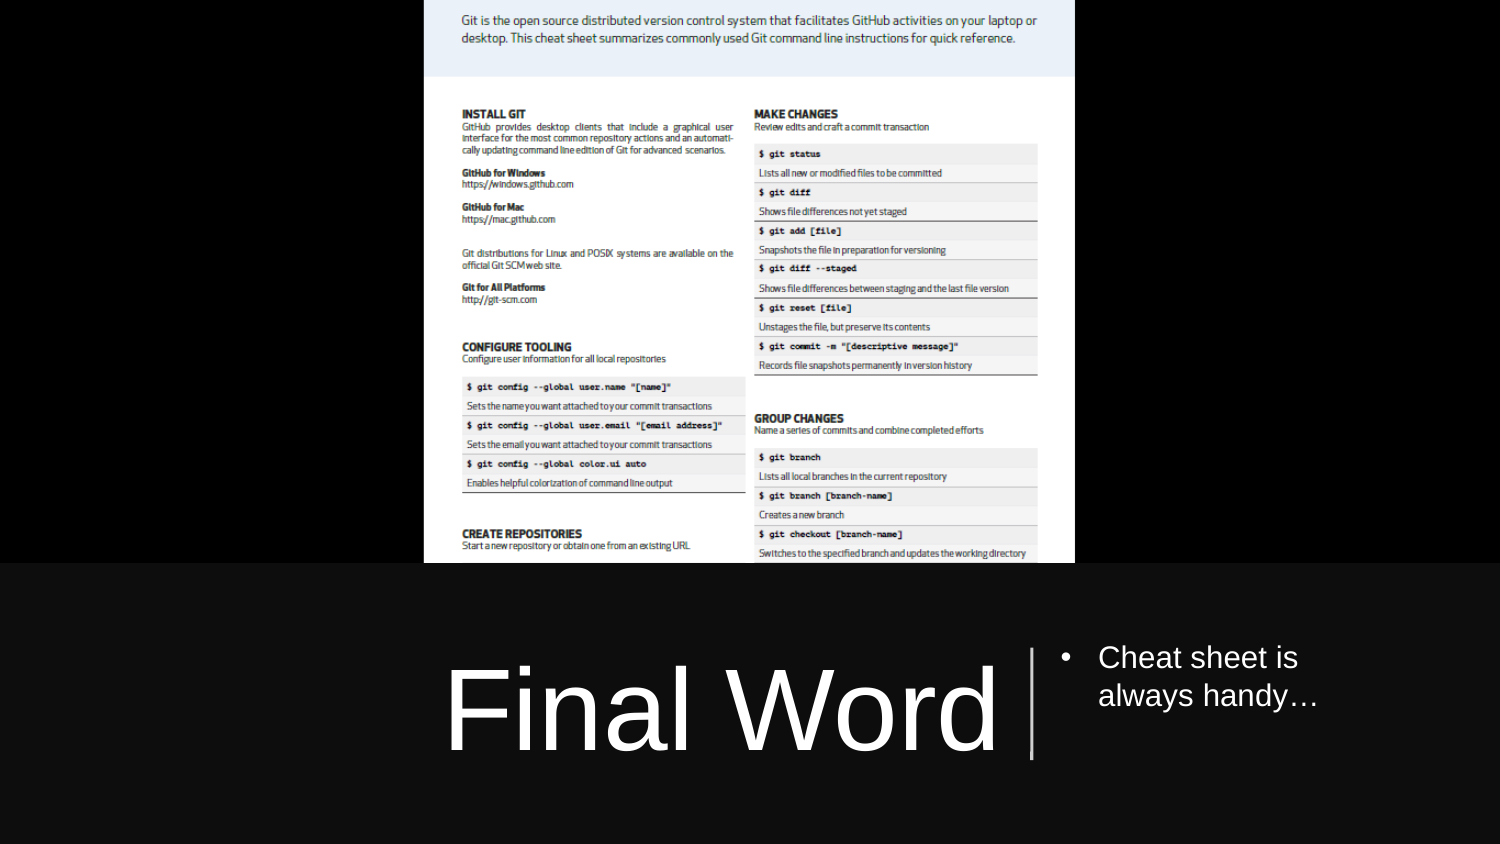

# Final Word
Cheat sheet is always handy…